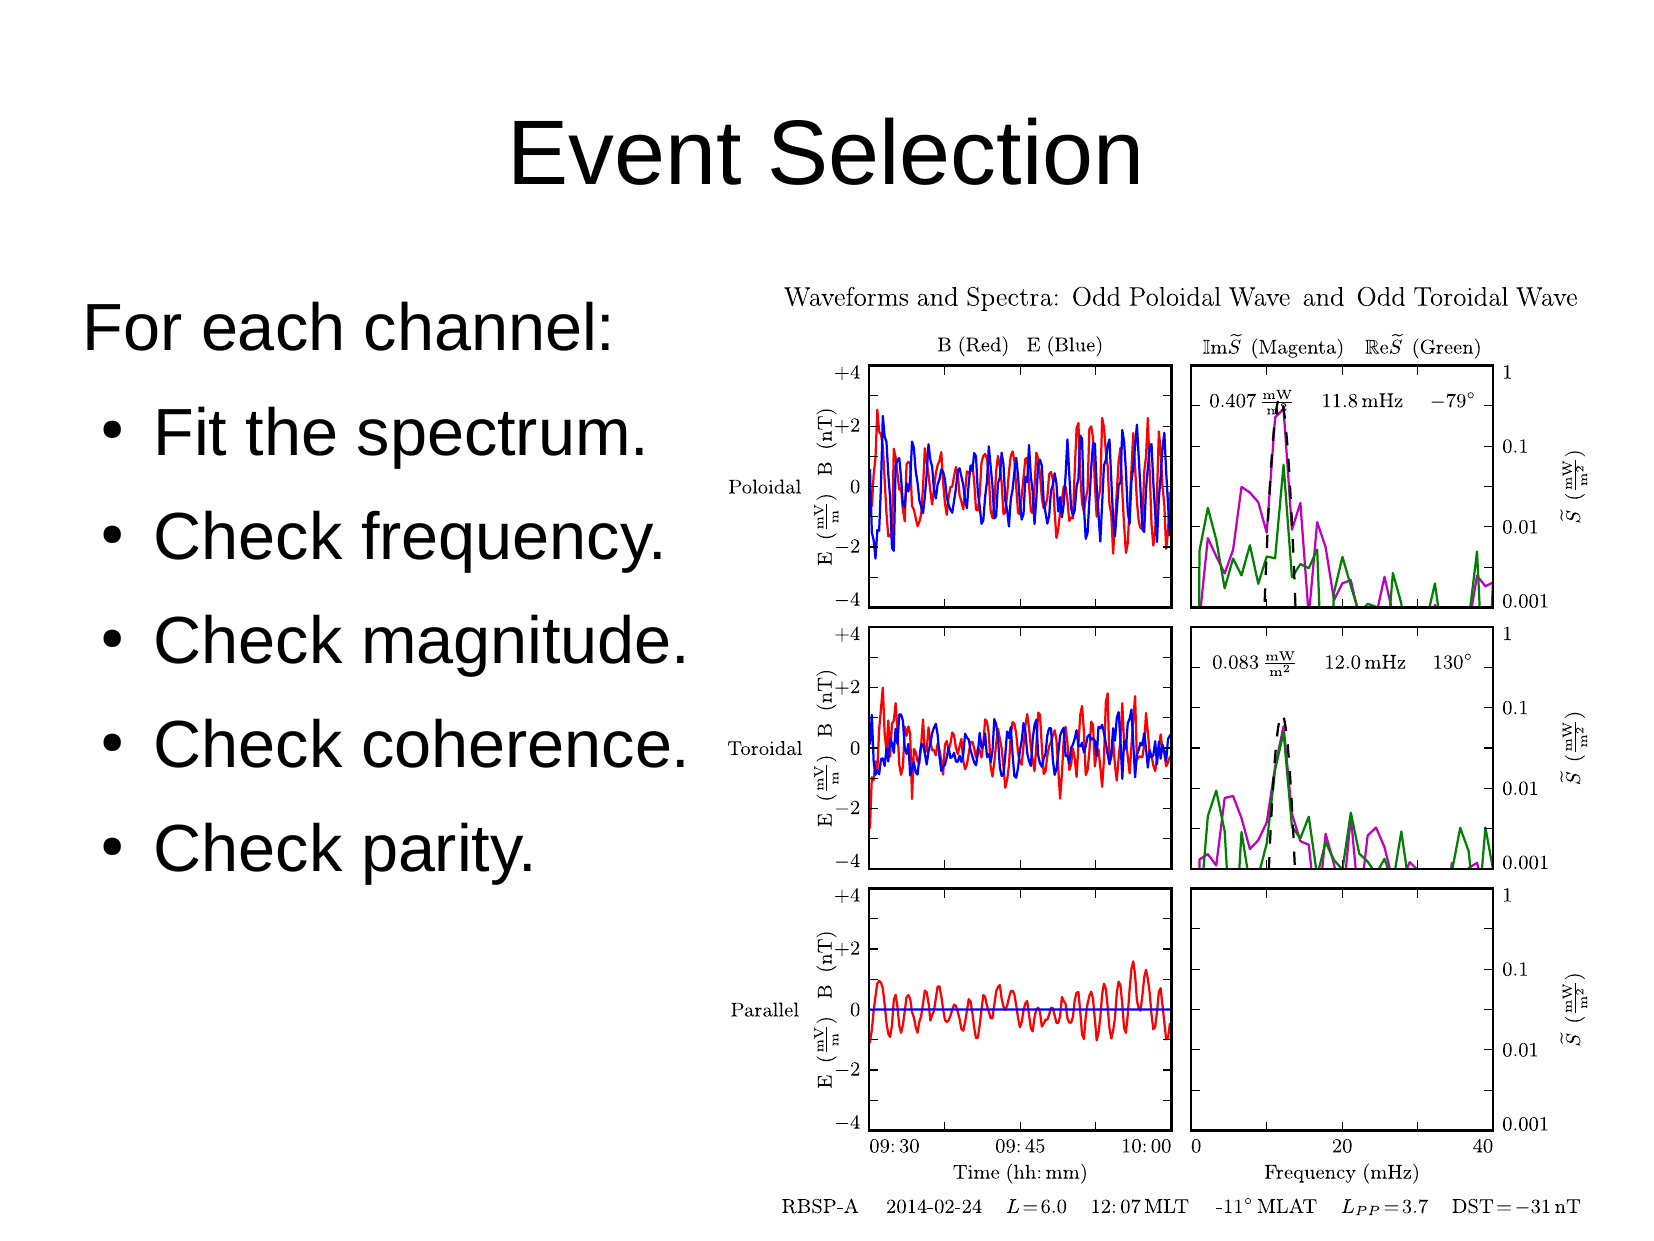

# Event Selection
For each channel:
Fit the spectrum.
Check frequency.
Check magnitude.
Check coherence.
Check parity.